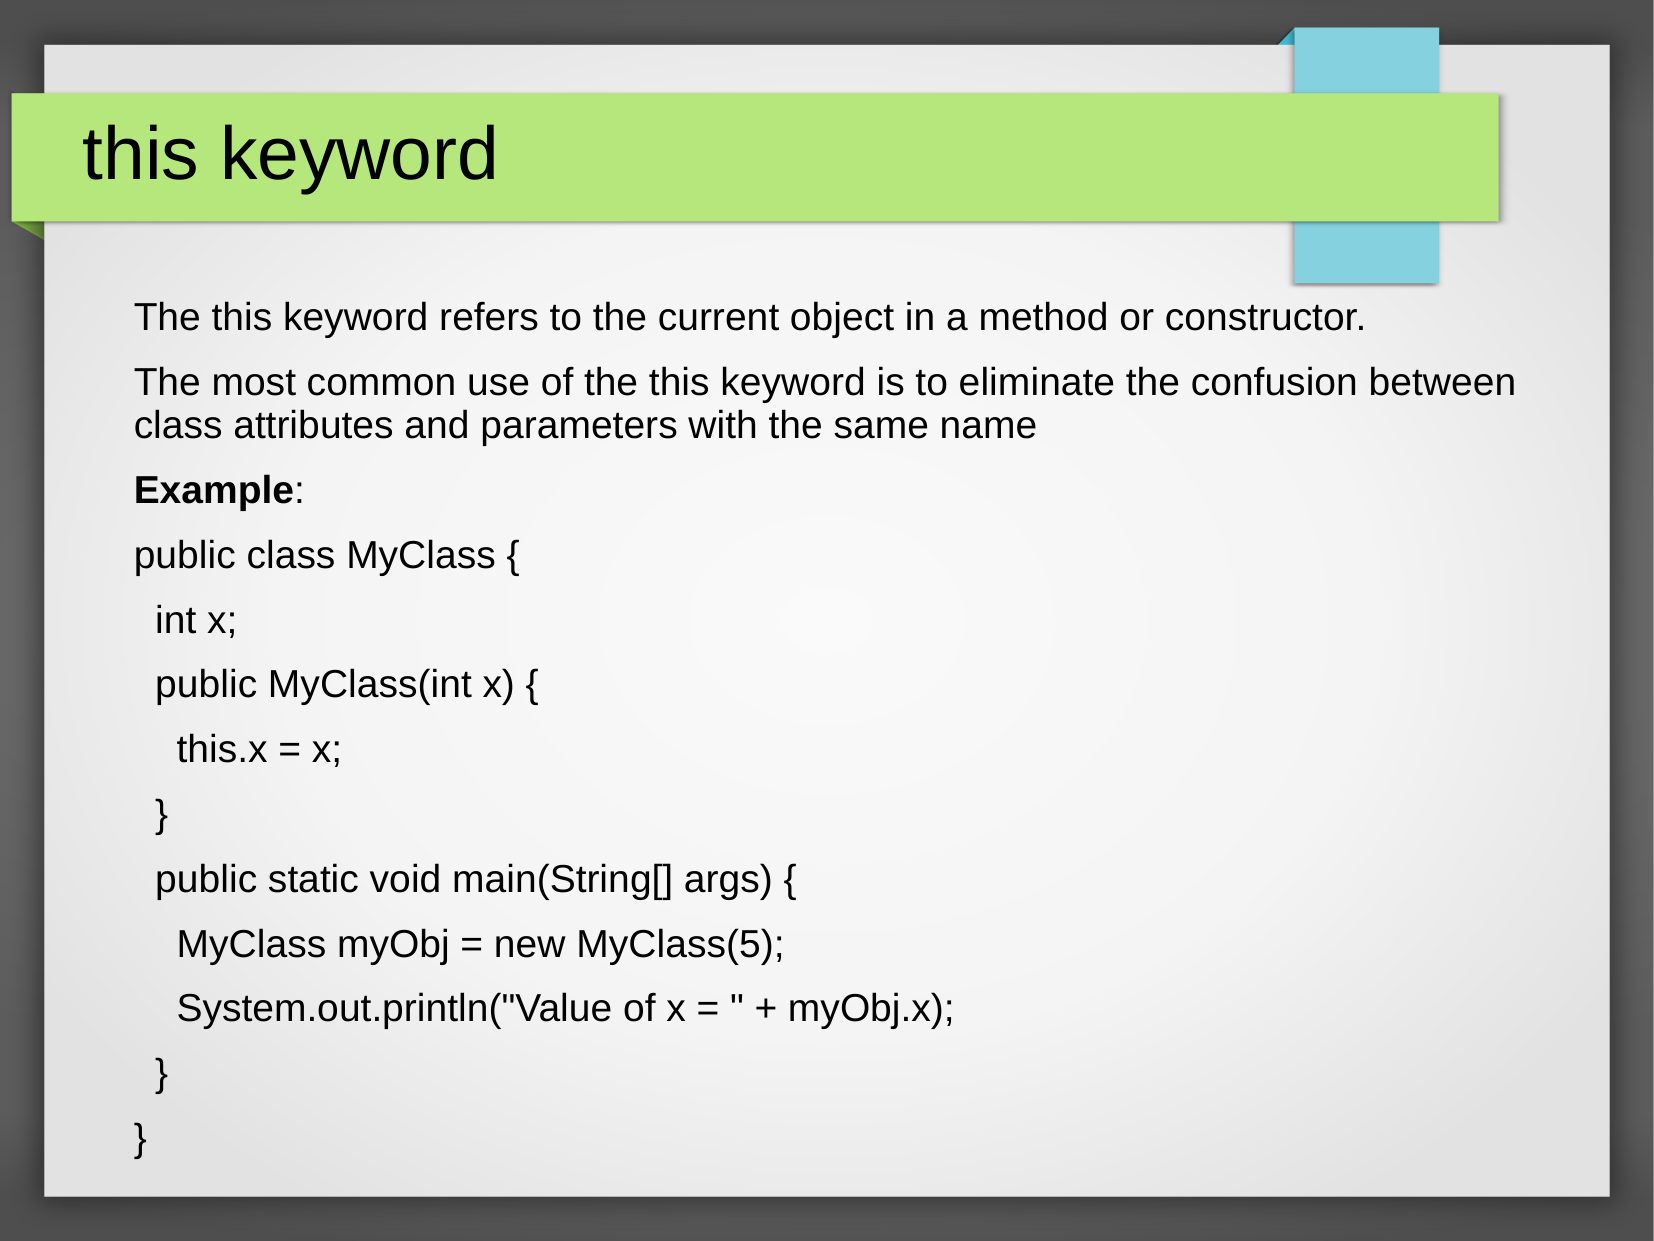

# this keyword
The this keyword refers to the current object in a method or constructor.
The most common use of the this keyword is to eliminate the confusion between class attributes and parameters with the same name
Example:
public class MyClass {
 int x;
 public MyClass(int x) {
 this.x = x;
 }
 public static void main(String[] args) {
 MyClass myObj = new MyClass(5);
 System.out.println("Value of x = " + myObj.x);
 }
}